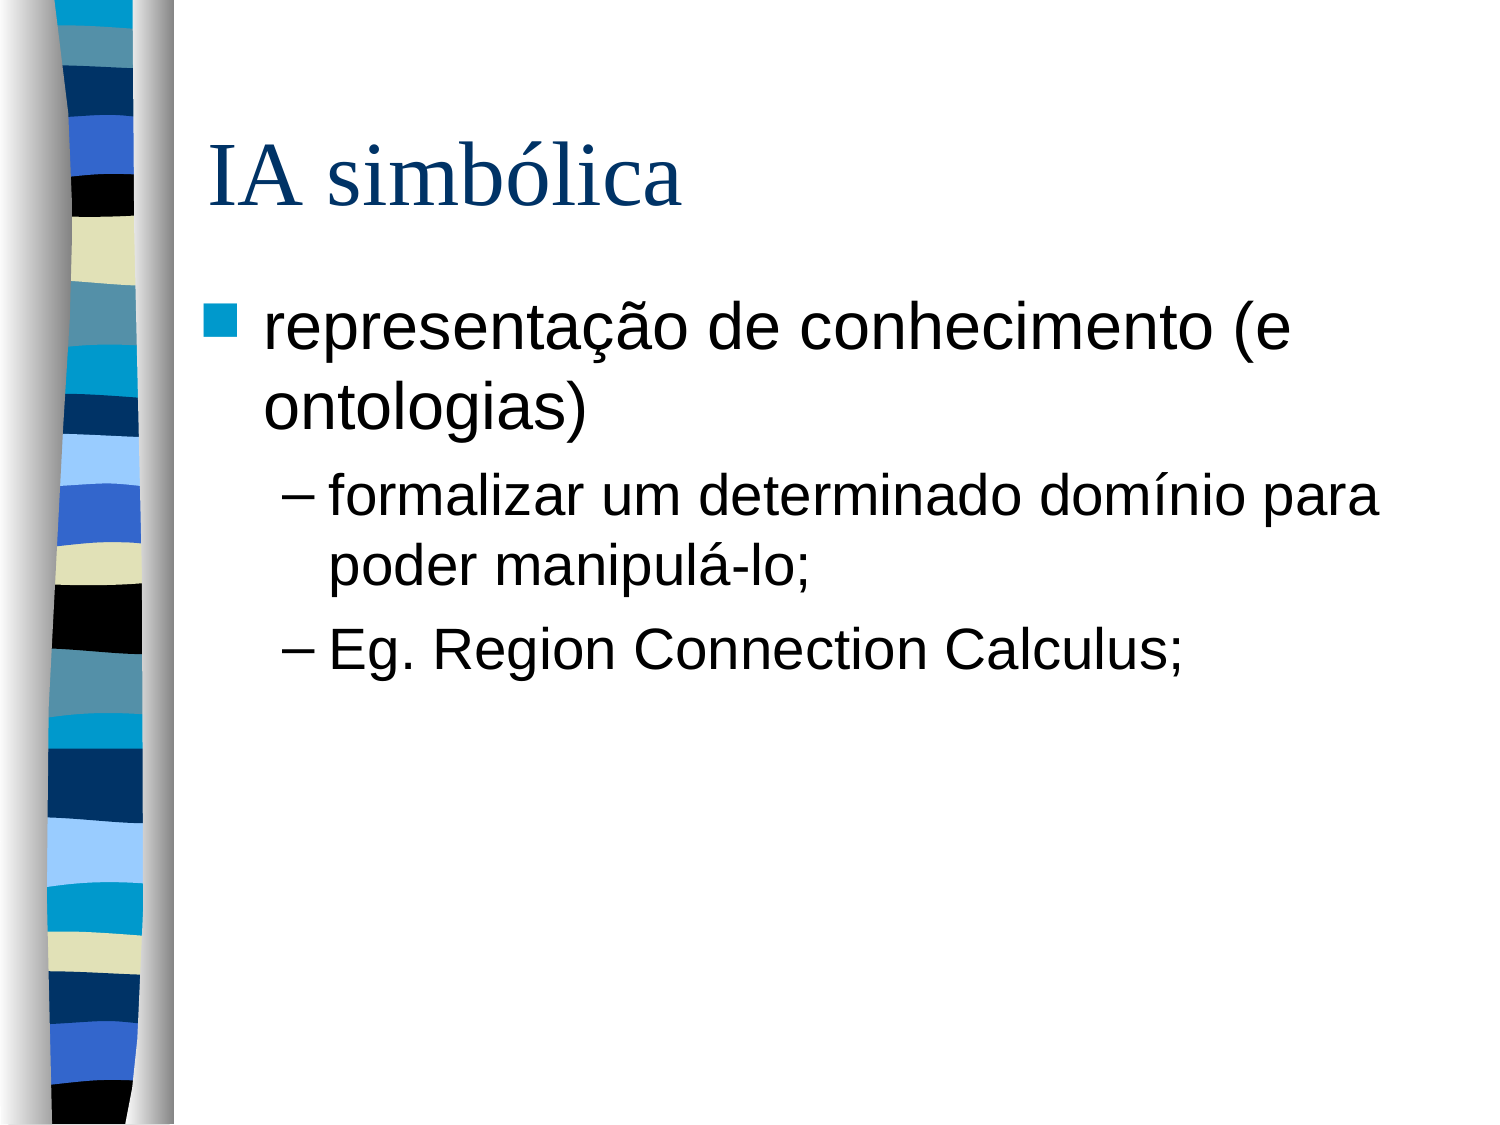

# IA simbólica
representação de conhecimento (e ontologias)
formalizar um determinado domínio para poder manipulá-lo;
Eg. Region Connection Calculus;